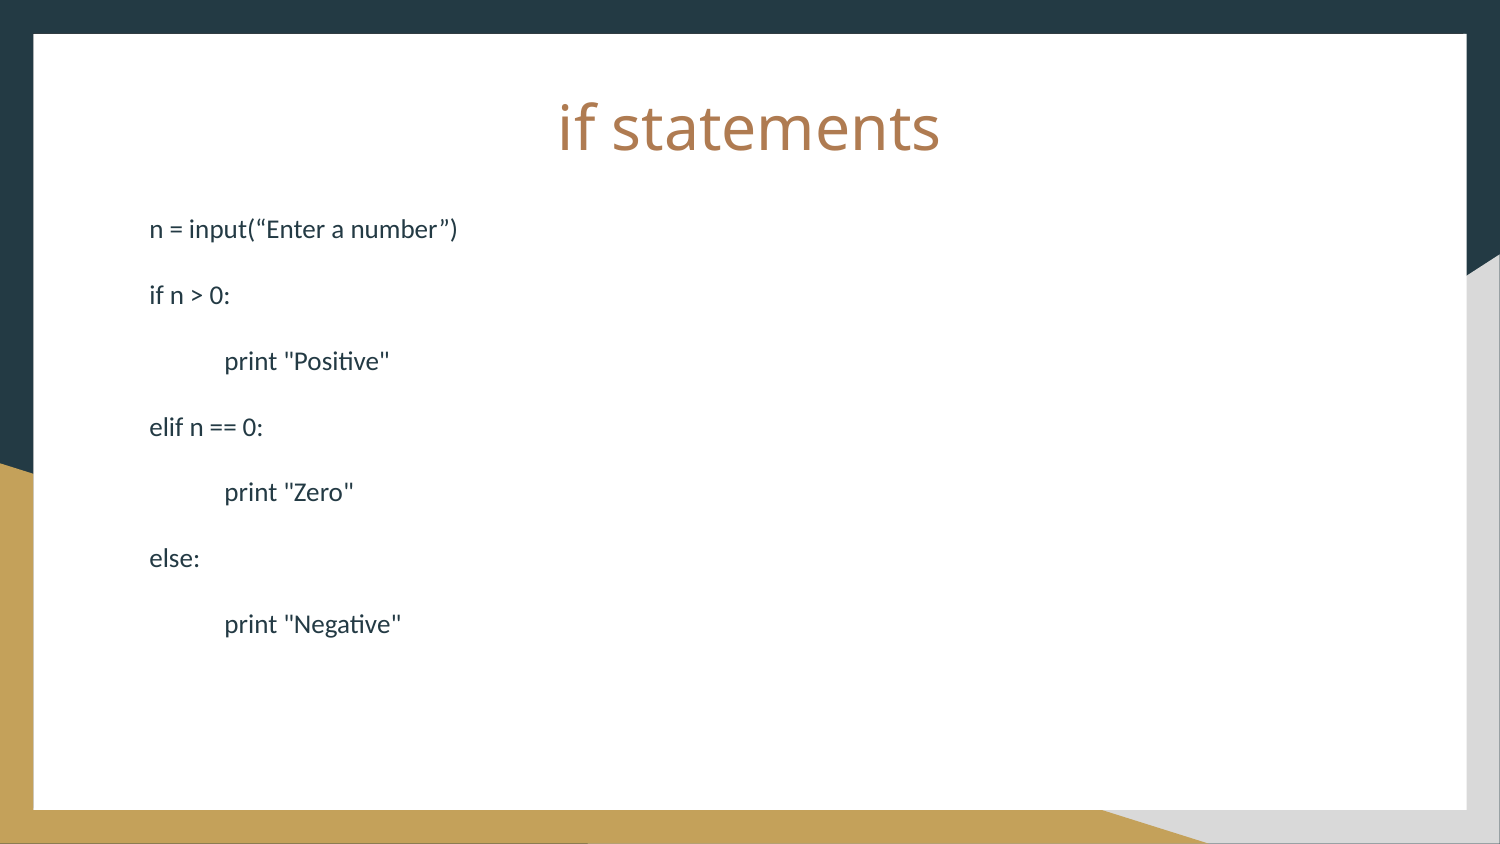

# if statements
n = input(“Enter a number”)
if n > 0:
 	print "Positive"
elif n == 0:
 	print "Zero"
else:
 	print "Negative"